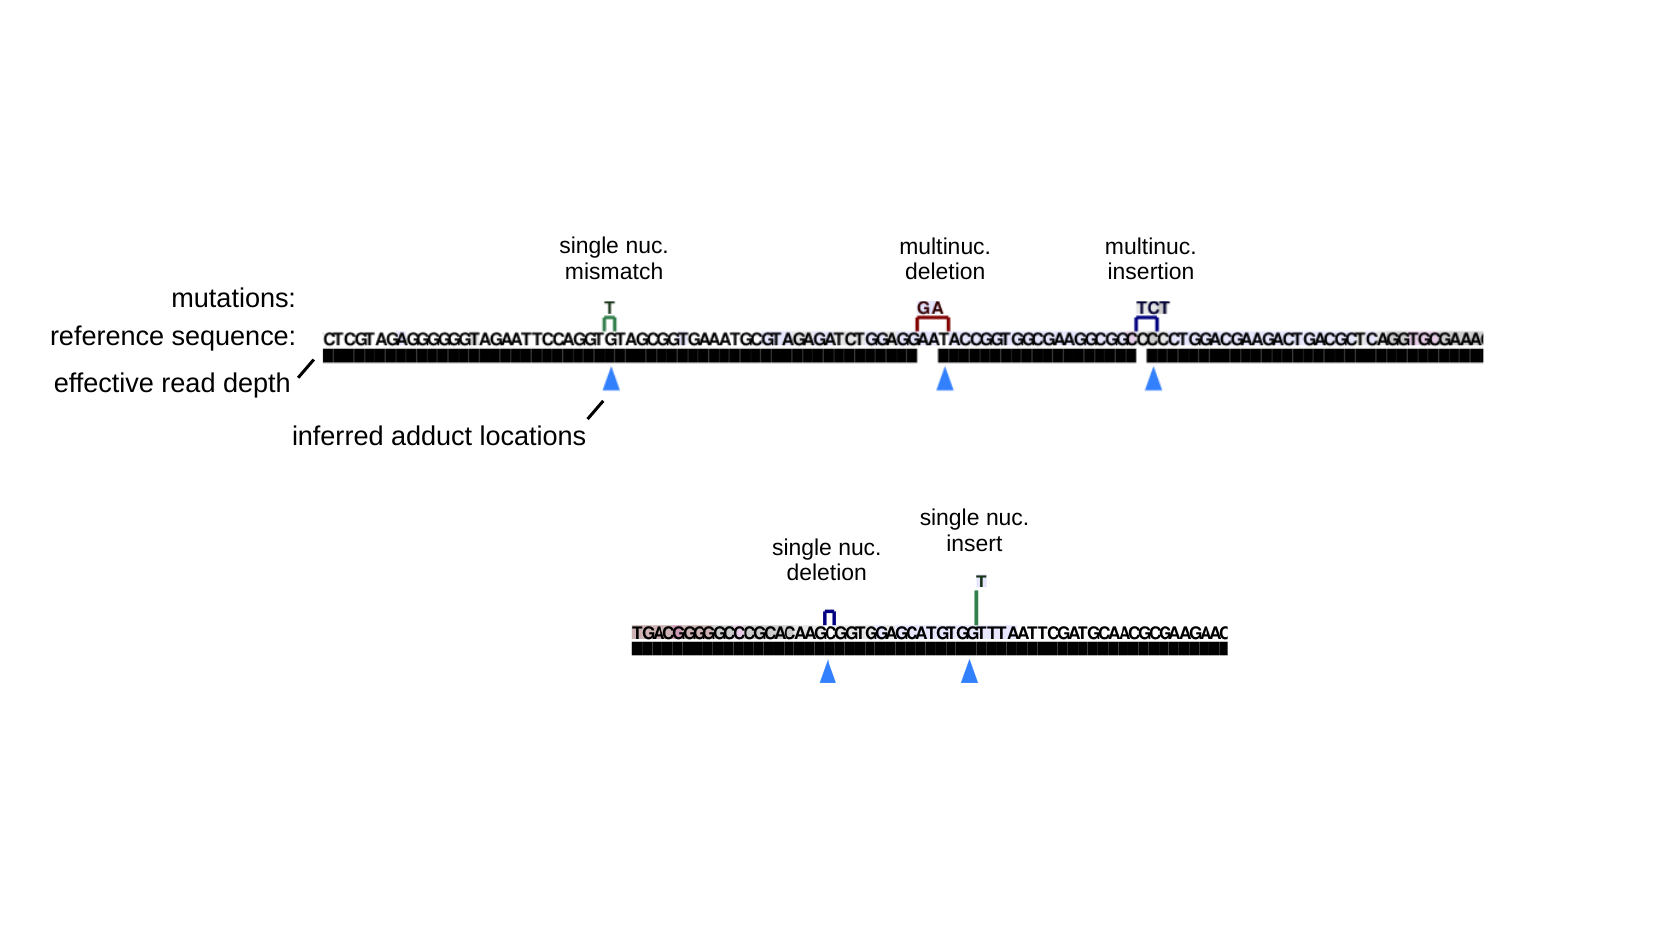

single nuc.
mismatch
multinuc.
deletion
multinuc.
insertion
mutations:
reference sequence:
effective read depth
inferred adduct locations
single nuc.
insert
single nuc.
deletion